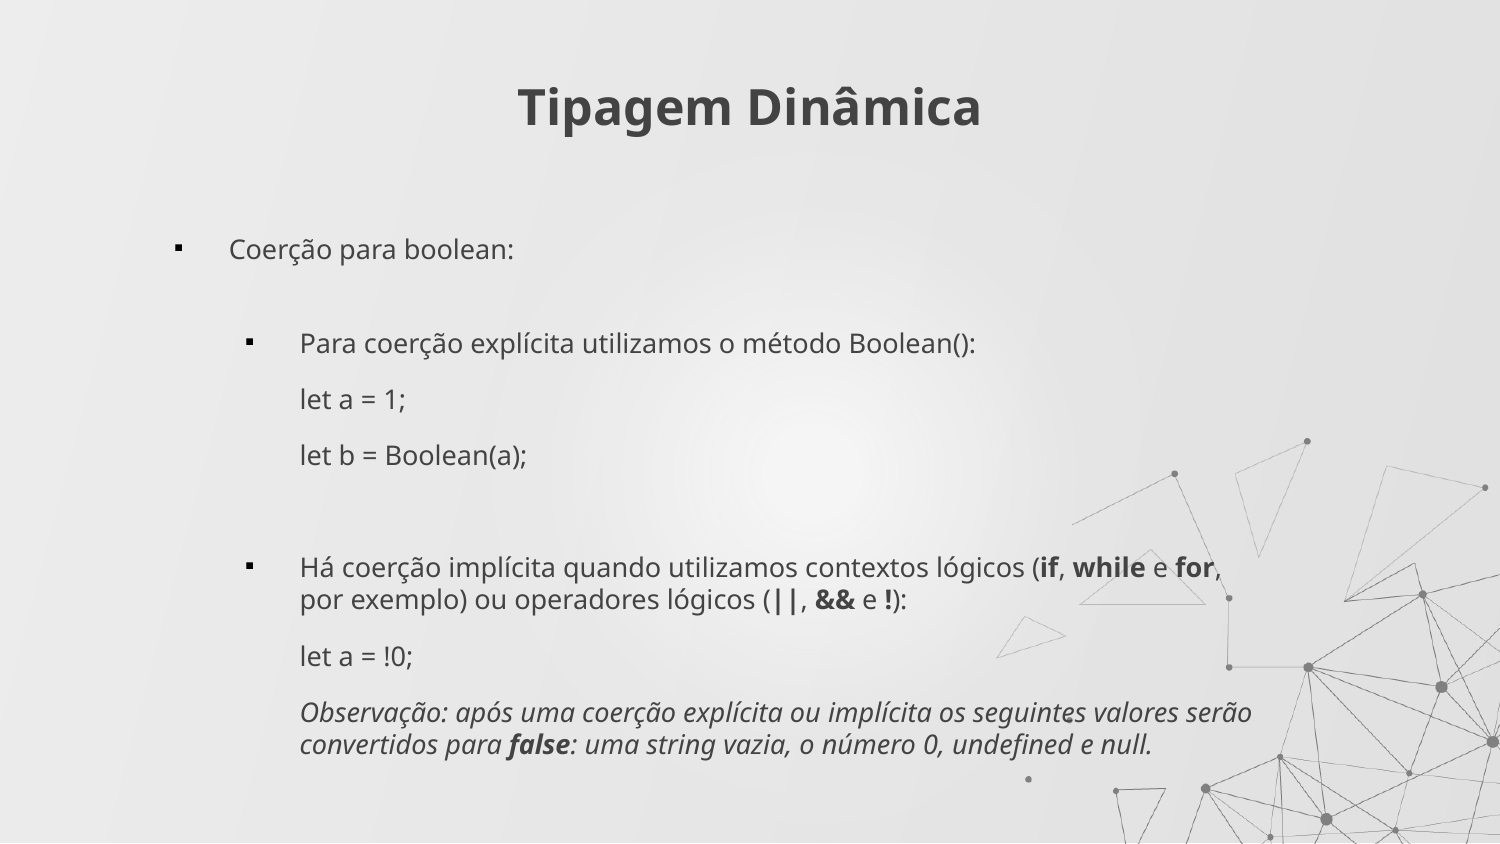

Tipagem Dinâmica
# Coerção para boolean:
Para coerção explícita utilizamos o método Boolean():
let a = 1;
let b = Boolean(a);
Há coerção implícita quando utilizamos contextos lógicos (if, while e for, por exemplo) ou operadores lógicos (||, && e !):
let a = !0;
Observação: após uma coerção explícita ou implícita os seguintes valores serão convertidos para false: uma string vazia, o número 0, undefined e null.